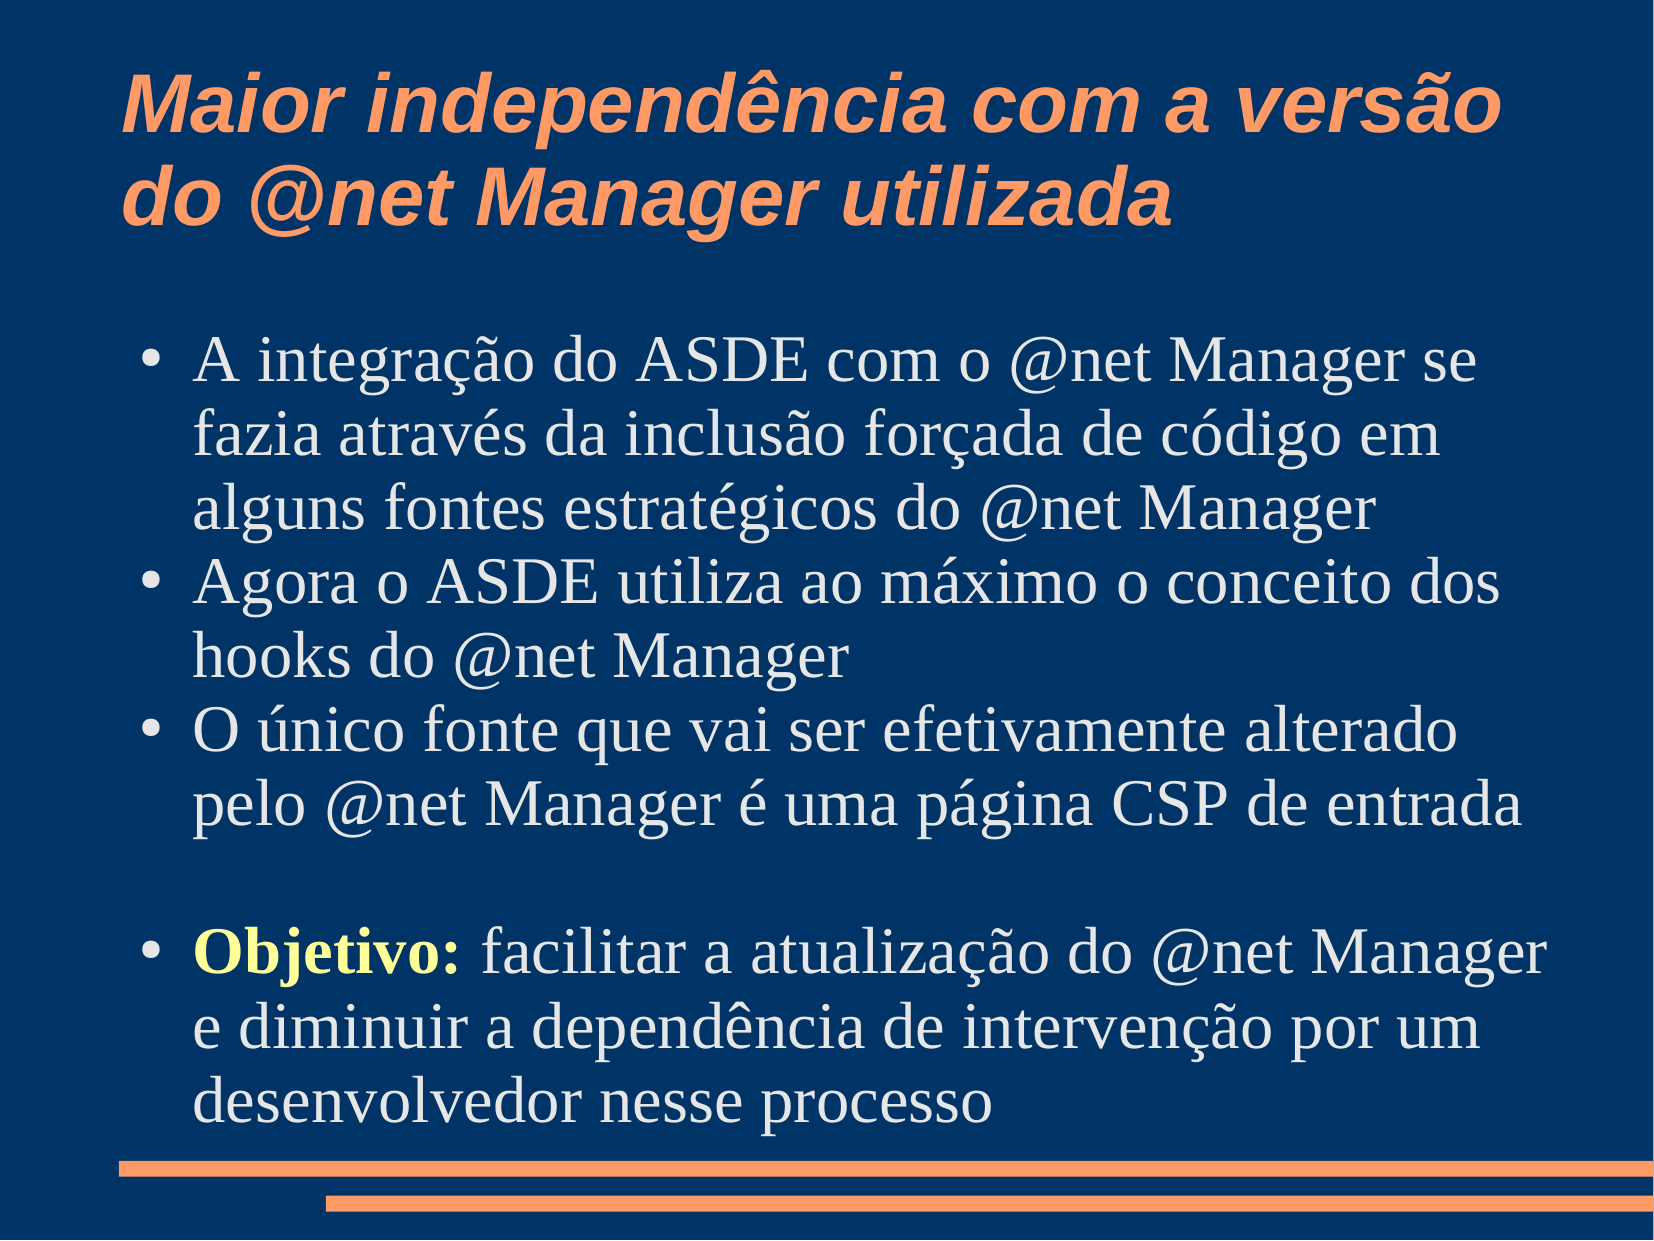

# Maior independência com a versão do @net Manager utilizada
A integração do ASDE com o @net Manager se fazia através da inclusão forçada de código em alguns fontes estratégicos do @net Manager
Agora o ASDE utiliza ao máximo o conceito dos hooks do @net Manager
O único fonte que vai ser efetivamente alterado pelo @net Manager é uma página CSP de entrada
Objetivo: facilitar a atualização do @net Manager e diminuir a dependência de intervenção por um desenvolvedor nesse processo